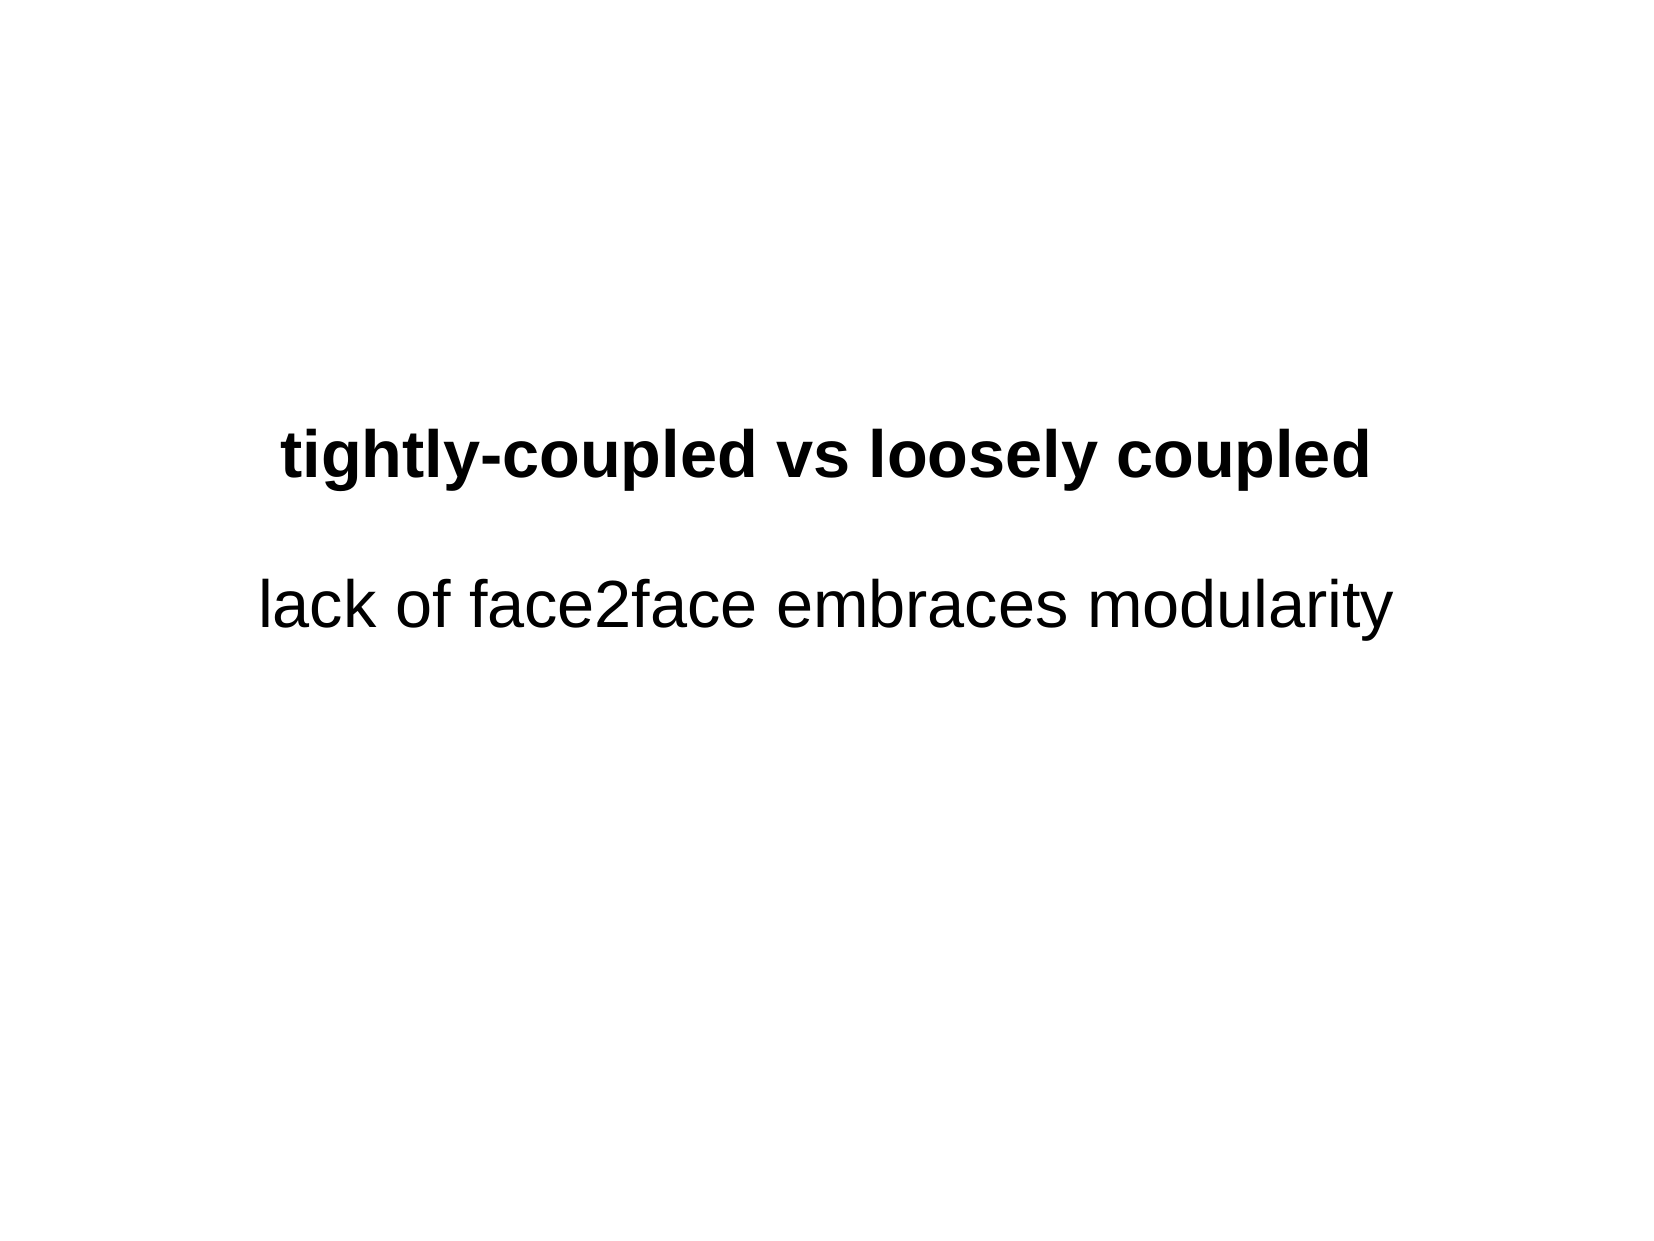

# tightly-coupled vs loosely coupled
lack of face2face embraces modularity